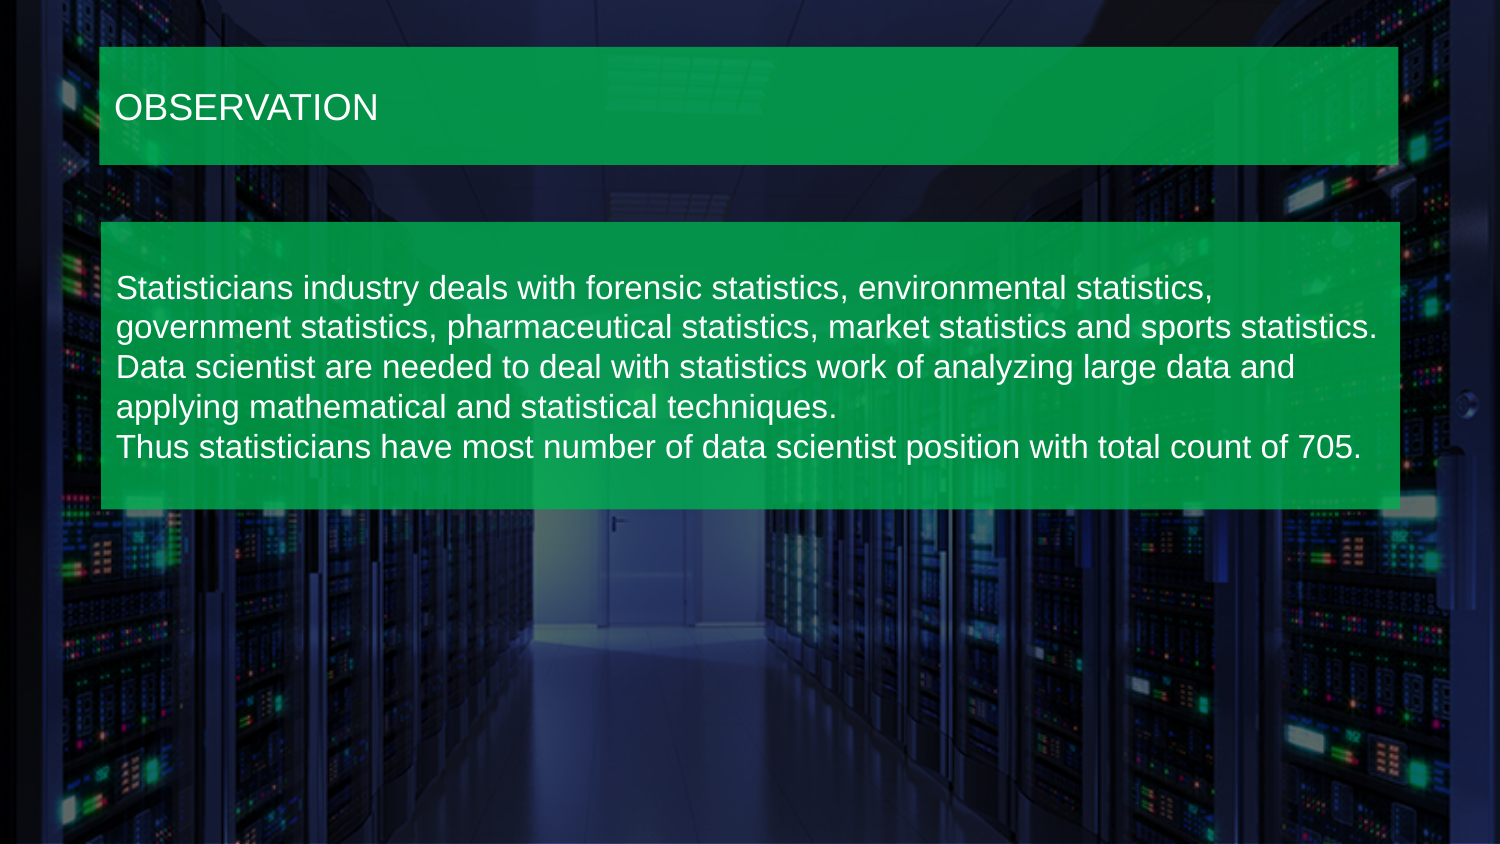

OBSERVATION
Statisticians industry deals with forensic statistics, environmental statistics, government statistics, pharmaceutical statistics, market statistics and sports statistics.
Data scientist are needed to deal with statistics work of analyzing large data and applying mathematical and statistical techniques.
Thus statisticians have most number of data scientist position with total count of 705.